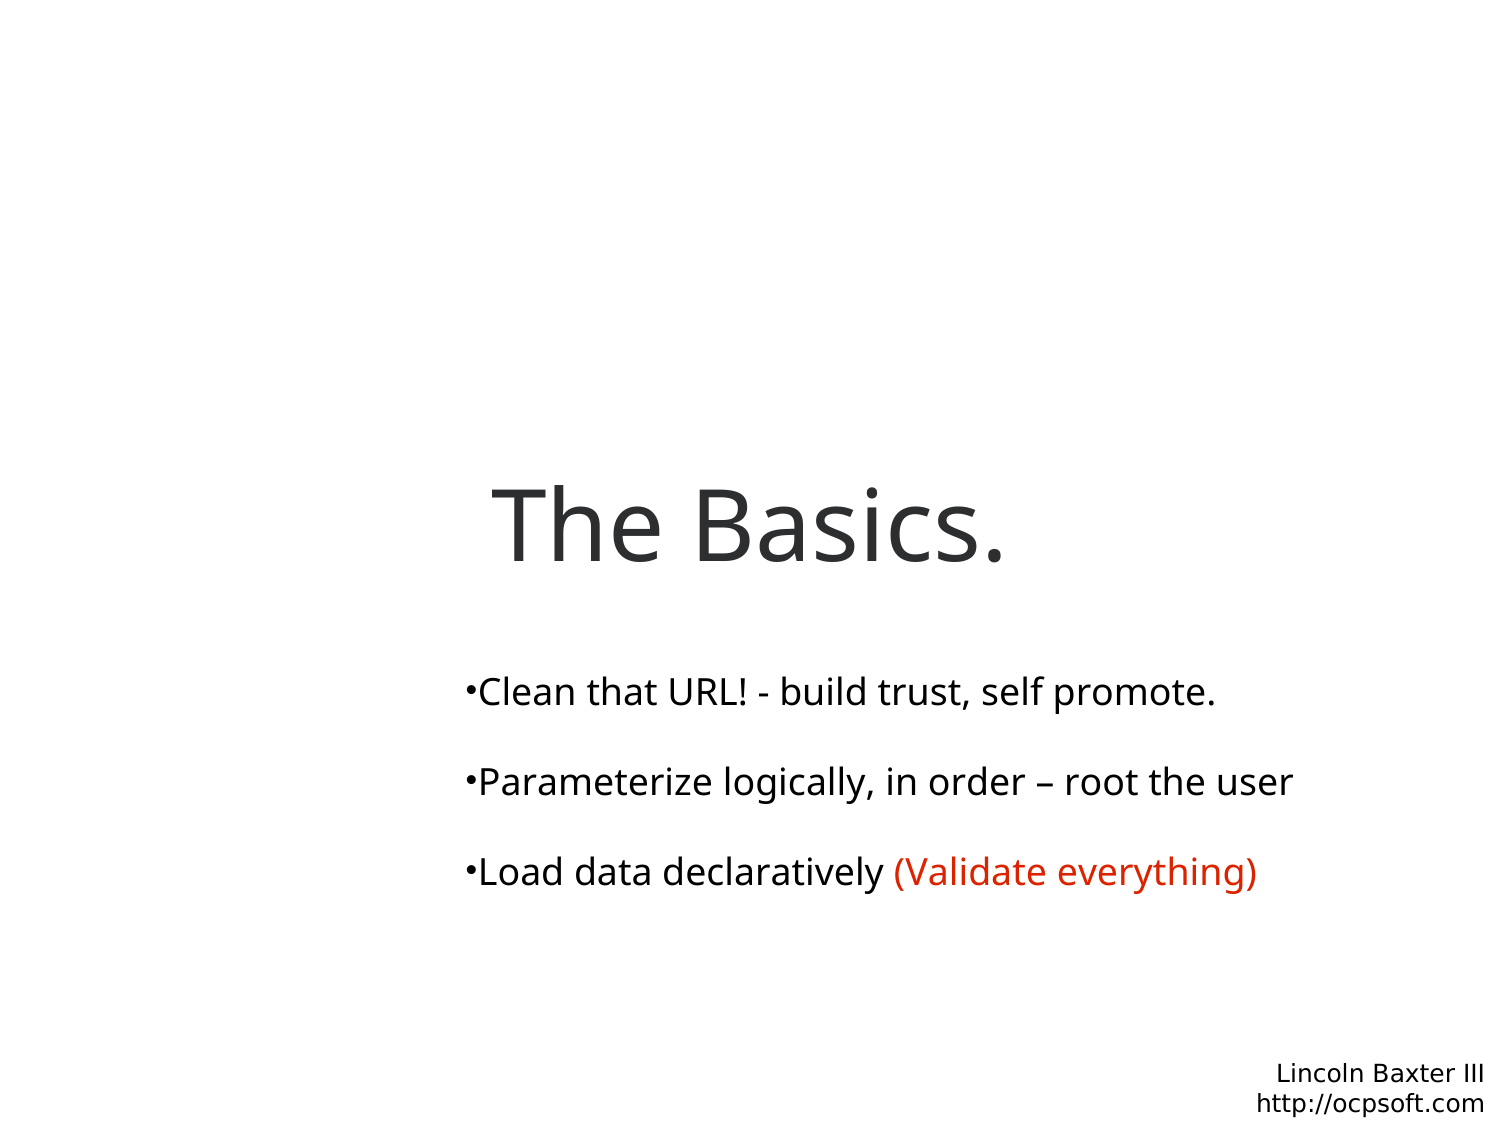

# The Basics.
Clean that URL! - build trust, self promote.
Parameterize logically, in order – root the user
Load data declaratively (Validate everything)